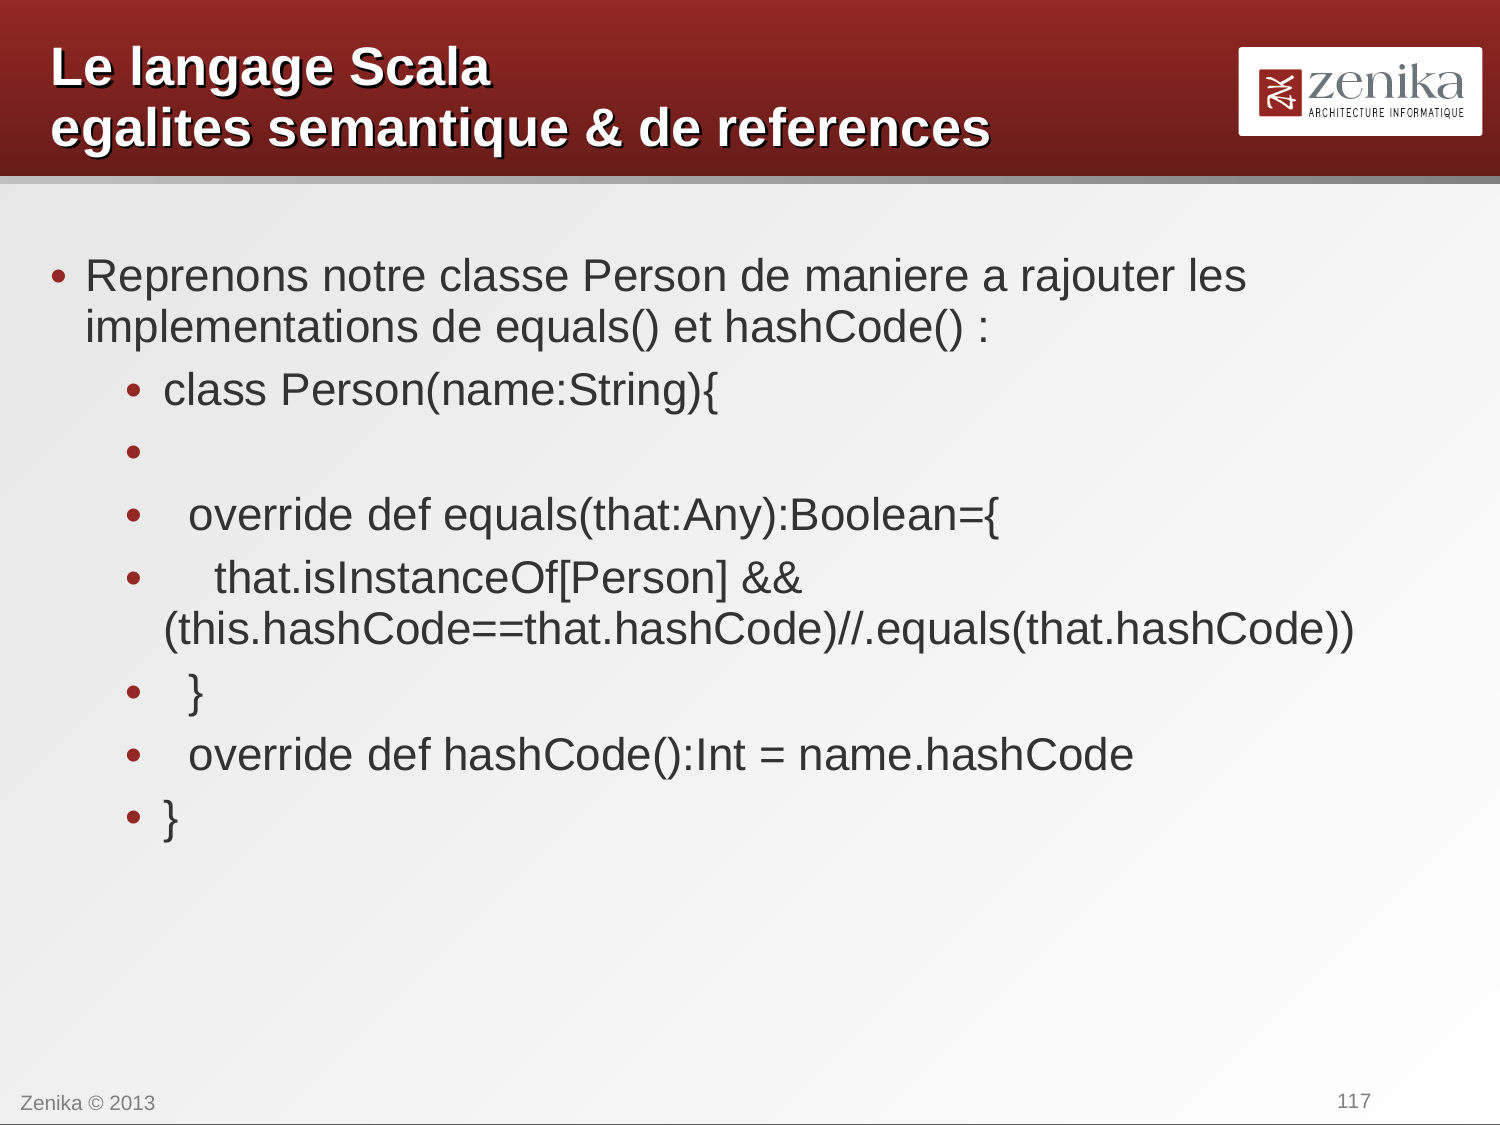

# Le langage Scala egalites semantique & de references
Reprenons notre classe Person de maniere a rajouter les implementations de equals() et hashCode() :
class Person(name:String){
 override def equals(that:Any):Boolean={
 that.isInstanceOf[Person] && (this.hashCode==that.hashCode)//.equals(that.hashCode))
 }
 override def hashCode():Int = name.hashCode
}